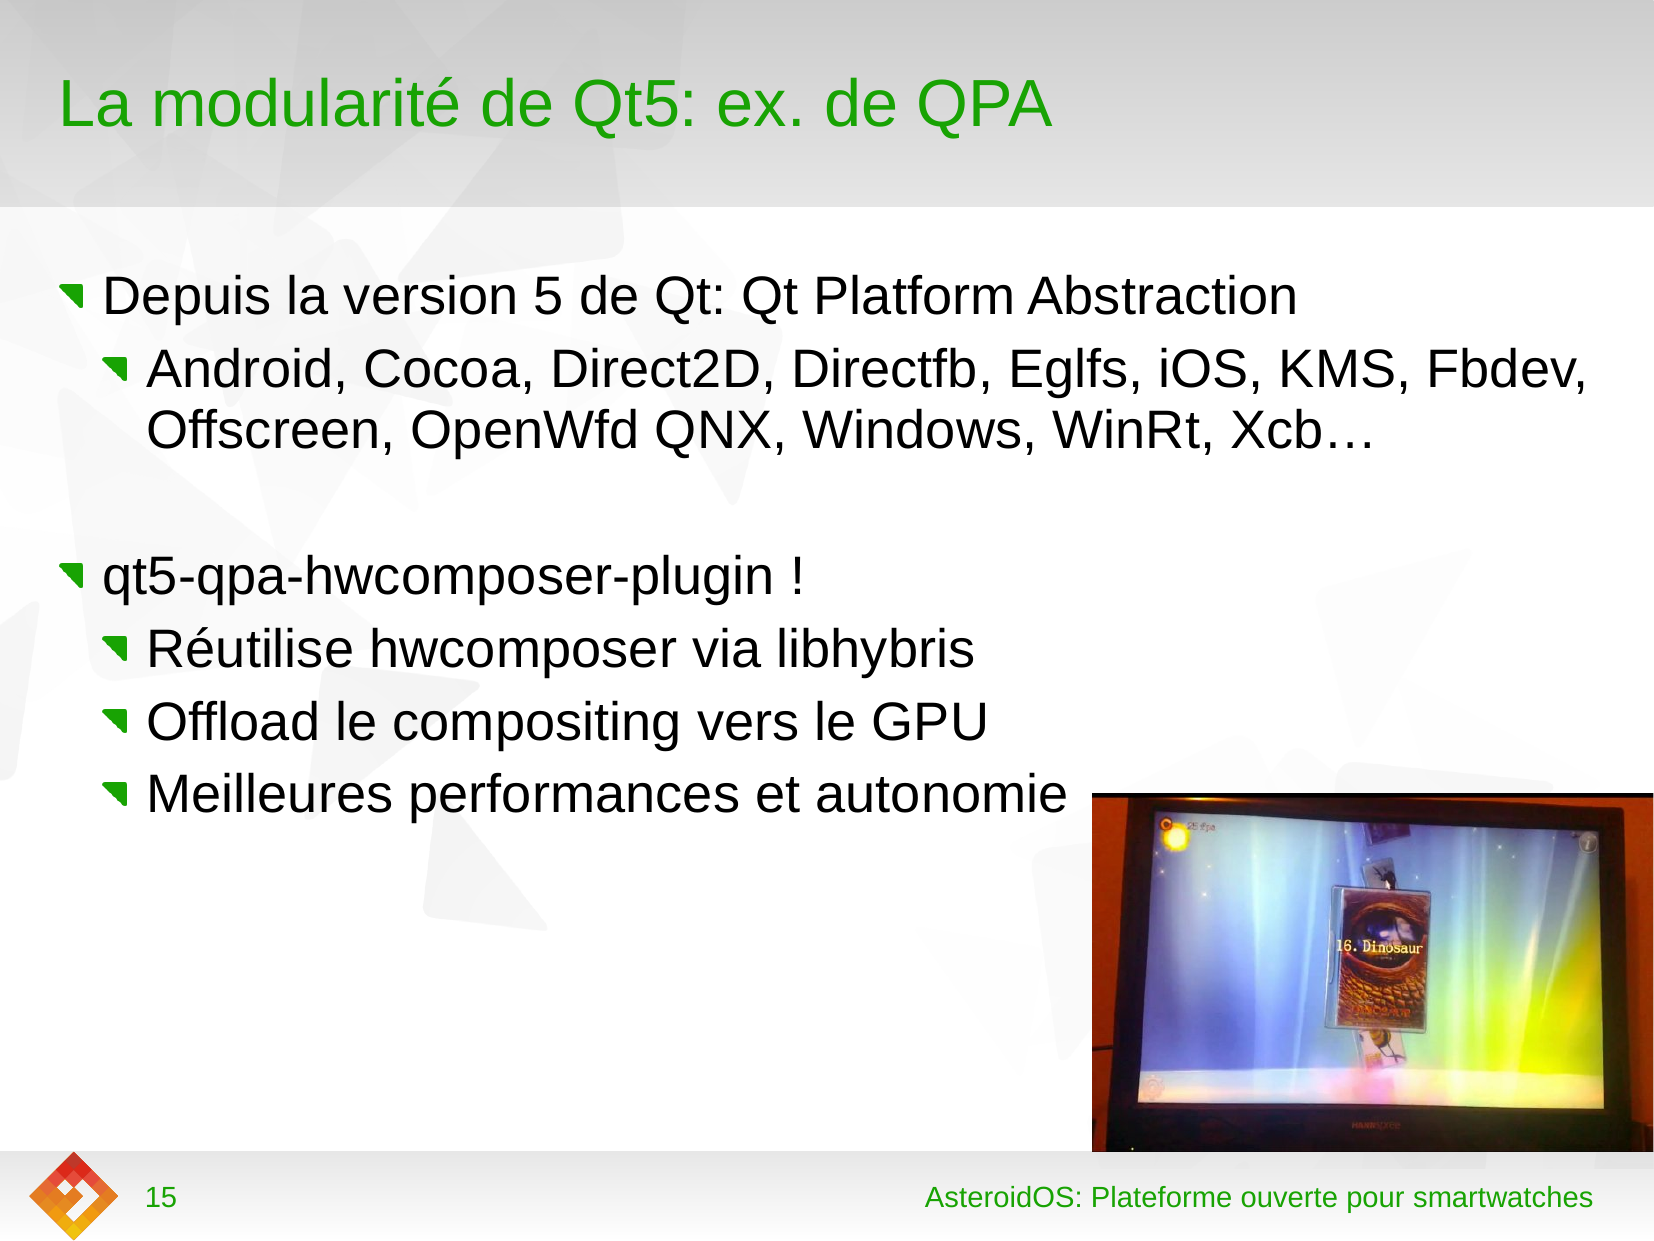

# La modularité de Qt5: ex. de QPA
Depuis la version 5 de Qt: Qt Platform Abstraction
Android, Cocoa, Direct2D, Directfb, Eglfs, iOS, KMS, Fbdev, Offscreen, OpenWfd QNX, Windows, WinRt, Xcb…
qt5-qpa-hwcomposer-plugin !
Réutilise hwcomposer via libhybris
Offload le compositing vers le GPU
Meilleures performances et autonomie
15
AsteroidOS: Plateforme ouverte pour smartwatches